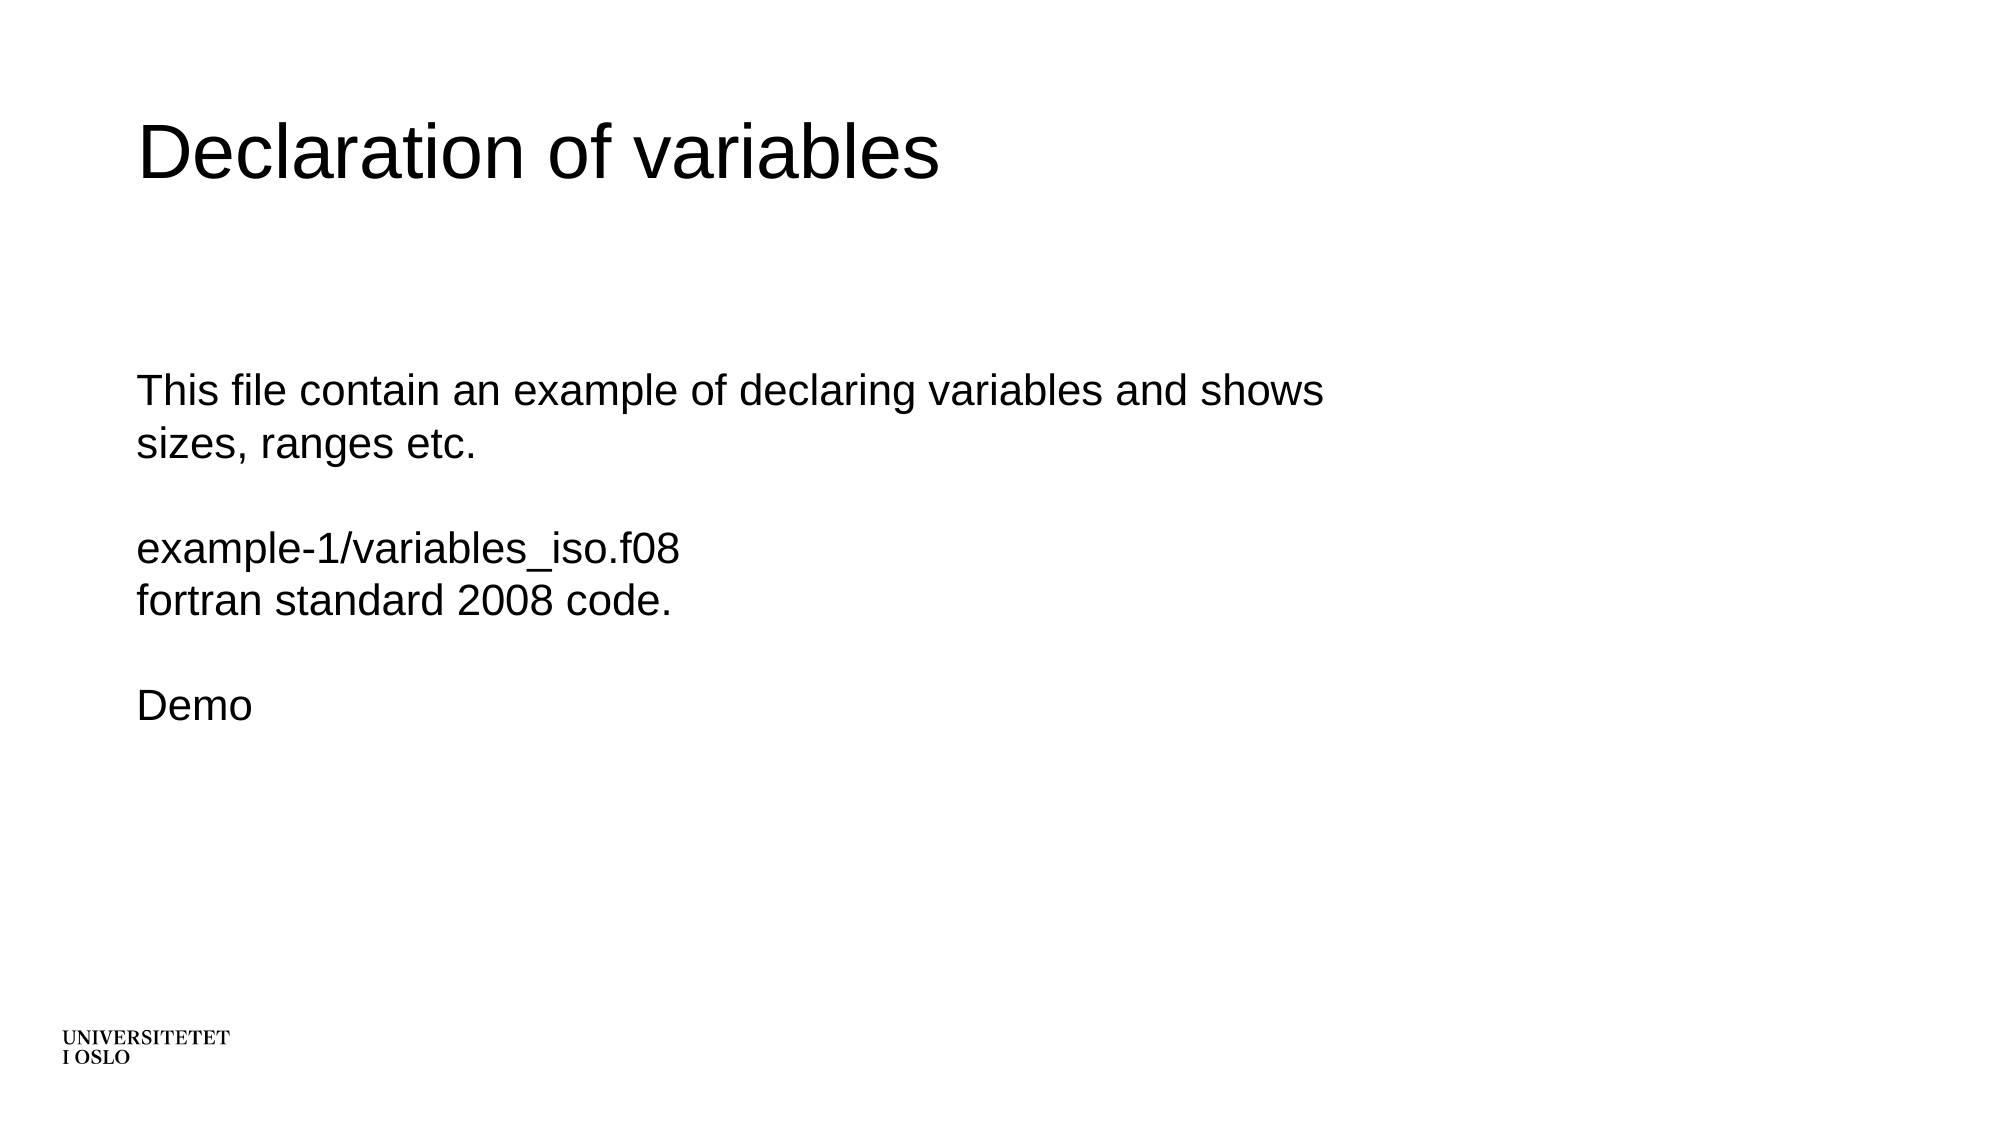

# Declaration of variables
This file contain an example of declaring variables and shows
sizes, ranges etc.
example-1/variables_iso.f08
fortran standard 2008 code.
Demo